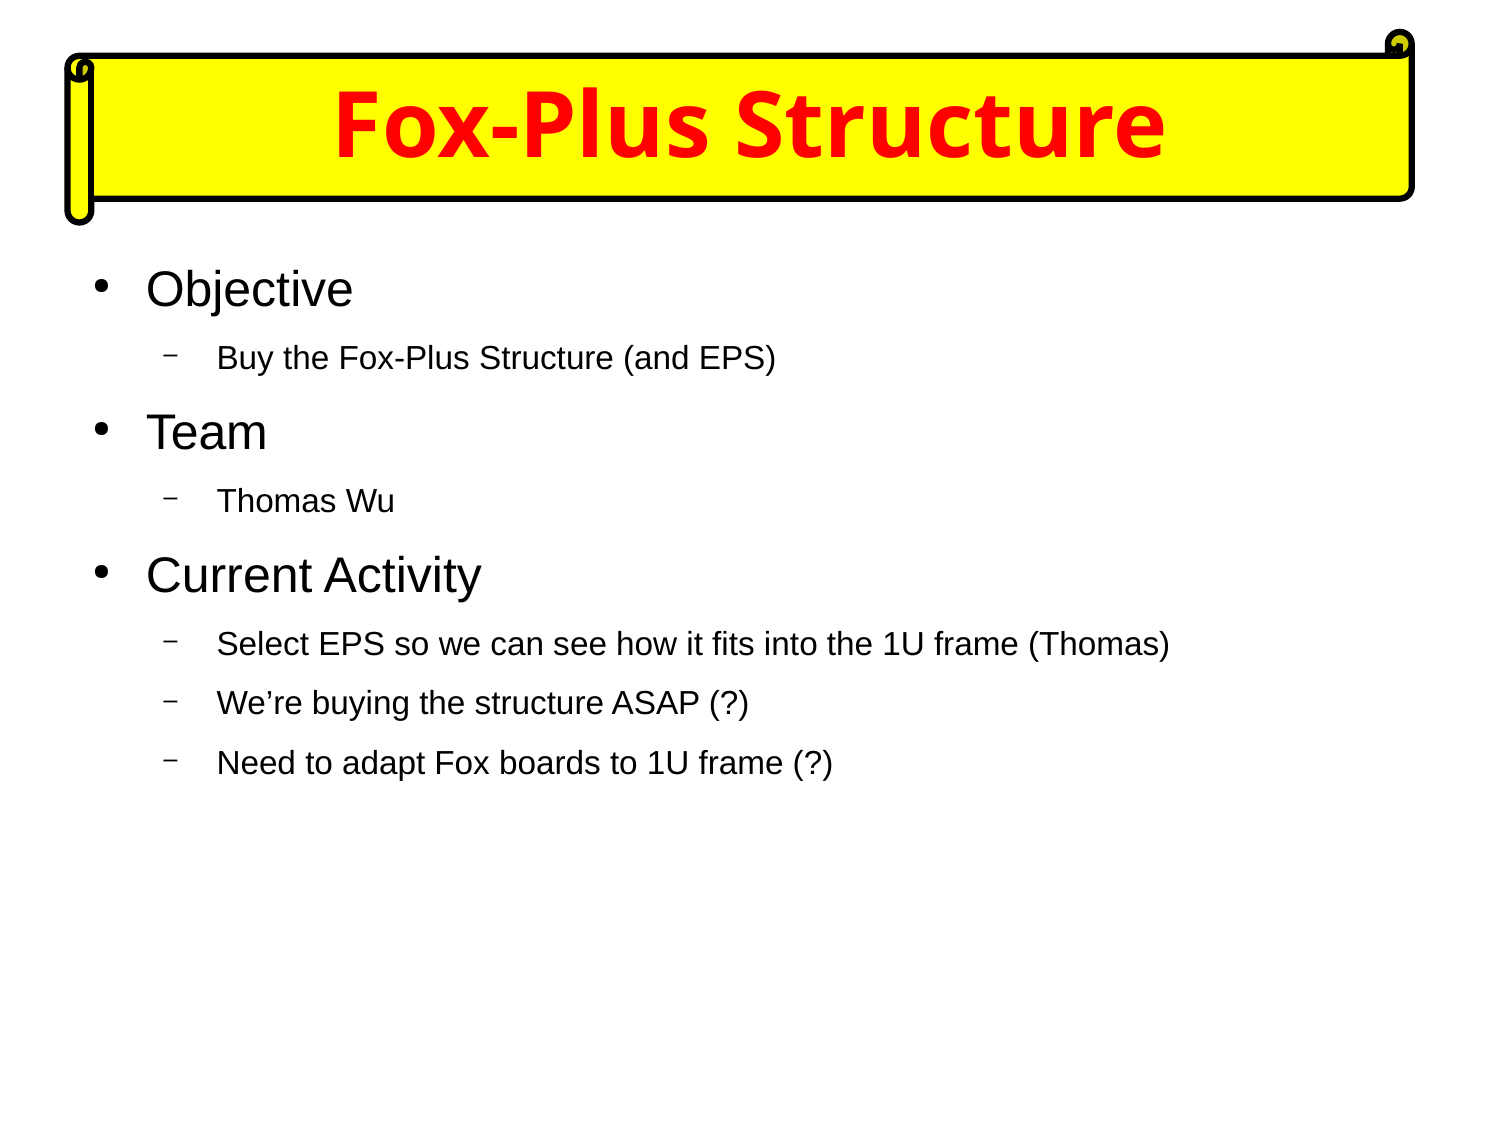

Fox-Plus Structure
# Objective
Buy the Fox-Plus Structure (and EPS)
Team
Thomas Wu
Current Activity
Select EPS so we can see how it fits into the 1U frame (Thomas)
We’re buying the structure ASAP (?)
Need to adapt Fox boards to 1U frame (?)